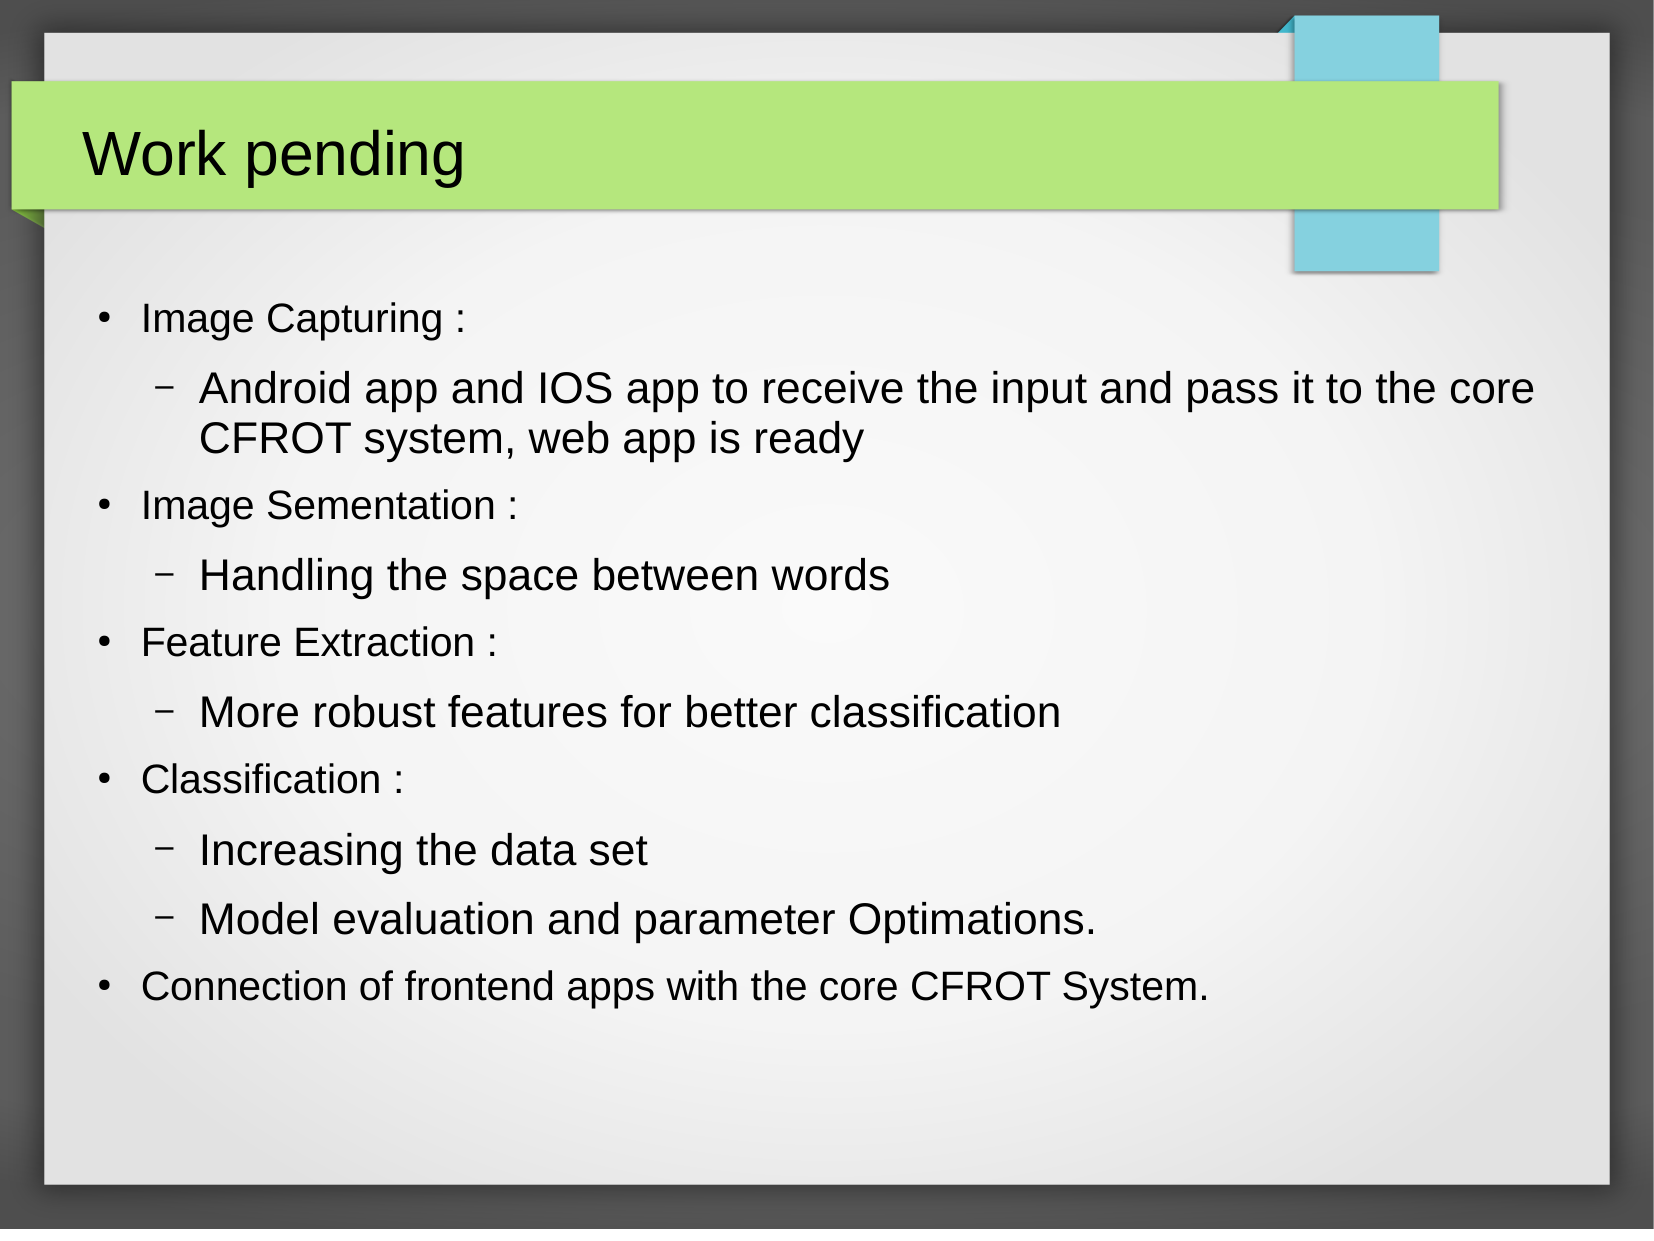

# Work pending
Image Capturing :
Android app and IOS app to receive the input and pass it to the core CFROT system, web app is ready
Image Sementation :
Handling the space between words
Feature Extraction :
More robust features for better classification
Classification :
Increasing the data set
Model evaluation and parameter Optimations.
Connection of frontend apps with the core CFROT System.